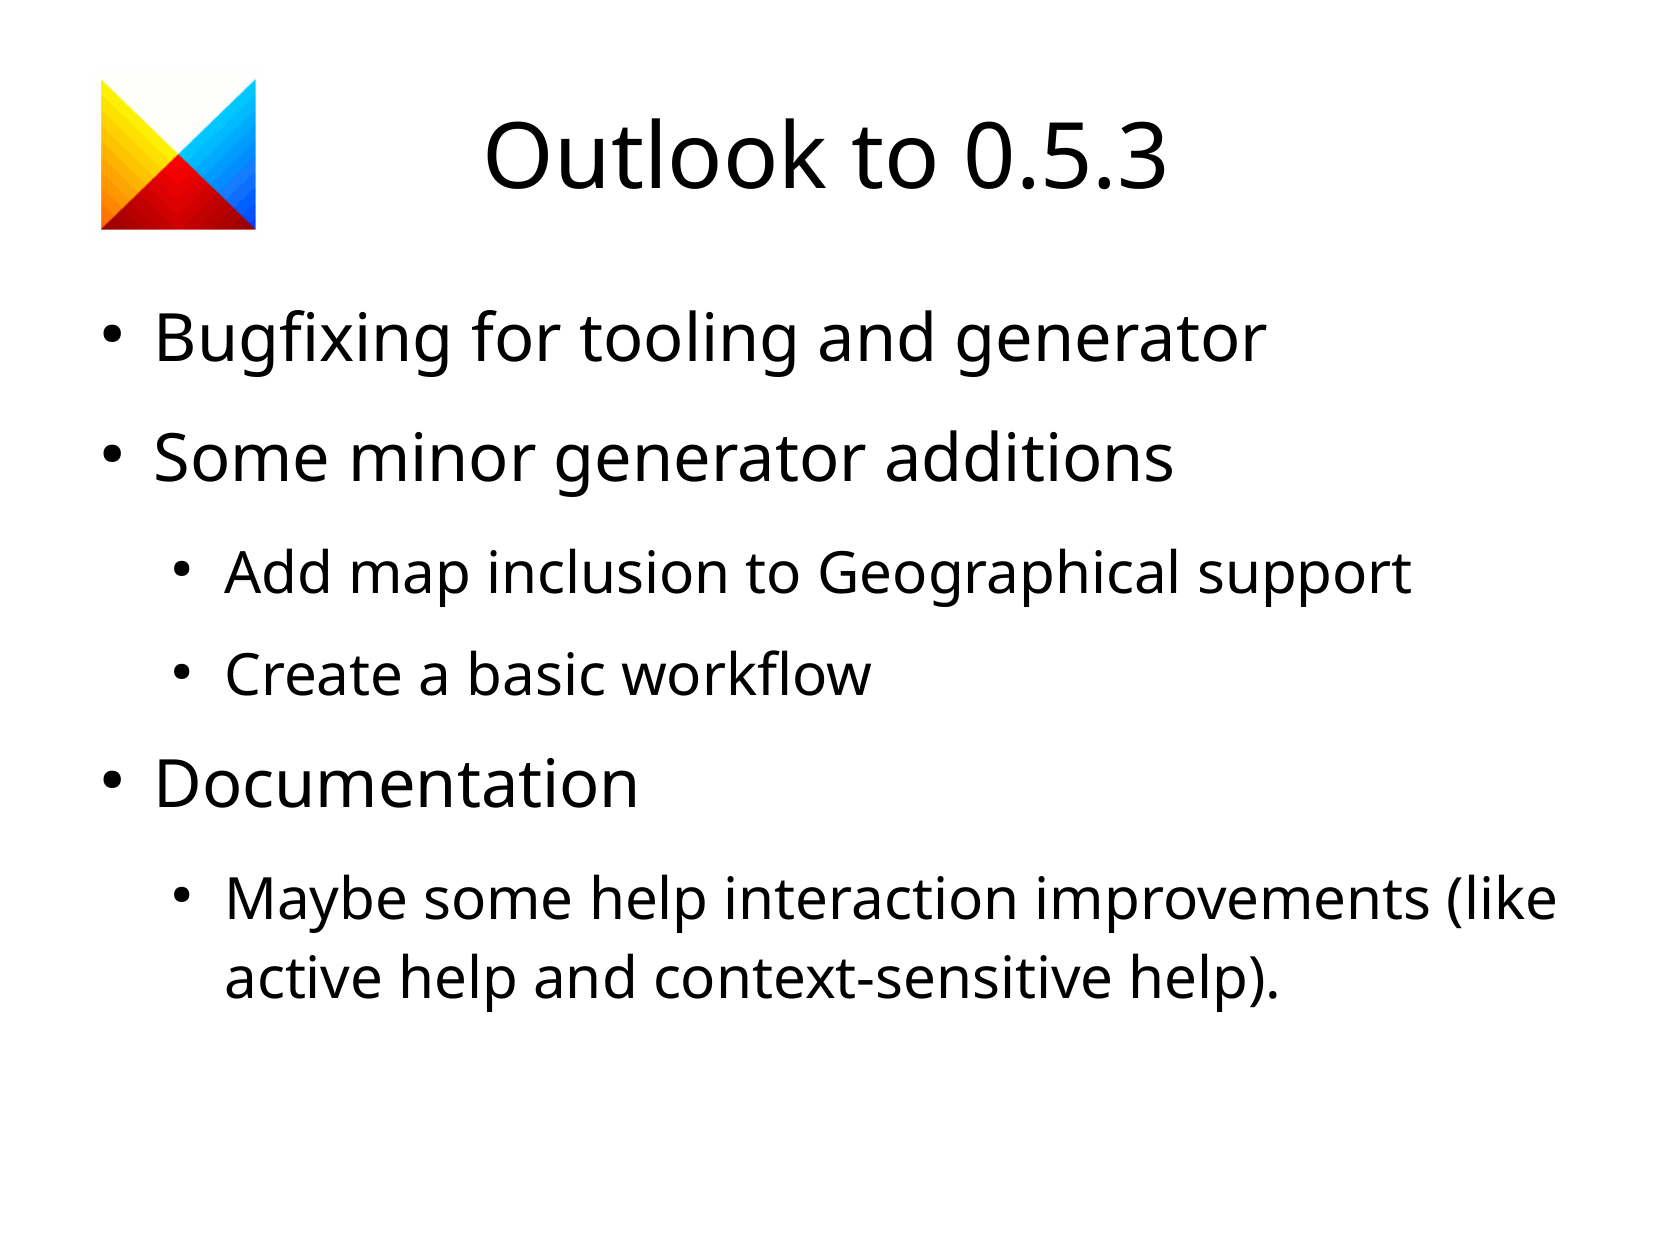

# Outlook to 0.5.3
Bugfixing for tooling and generator
Some minor generator additions
Add map inclusion to Geographical support
Create a basic workflow
Documentation
Maybe some help interaction improvements (like active help and context-sensitive help).